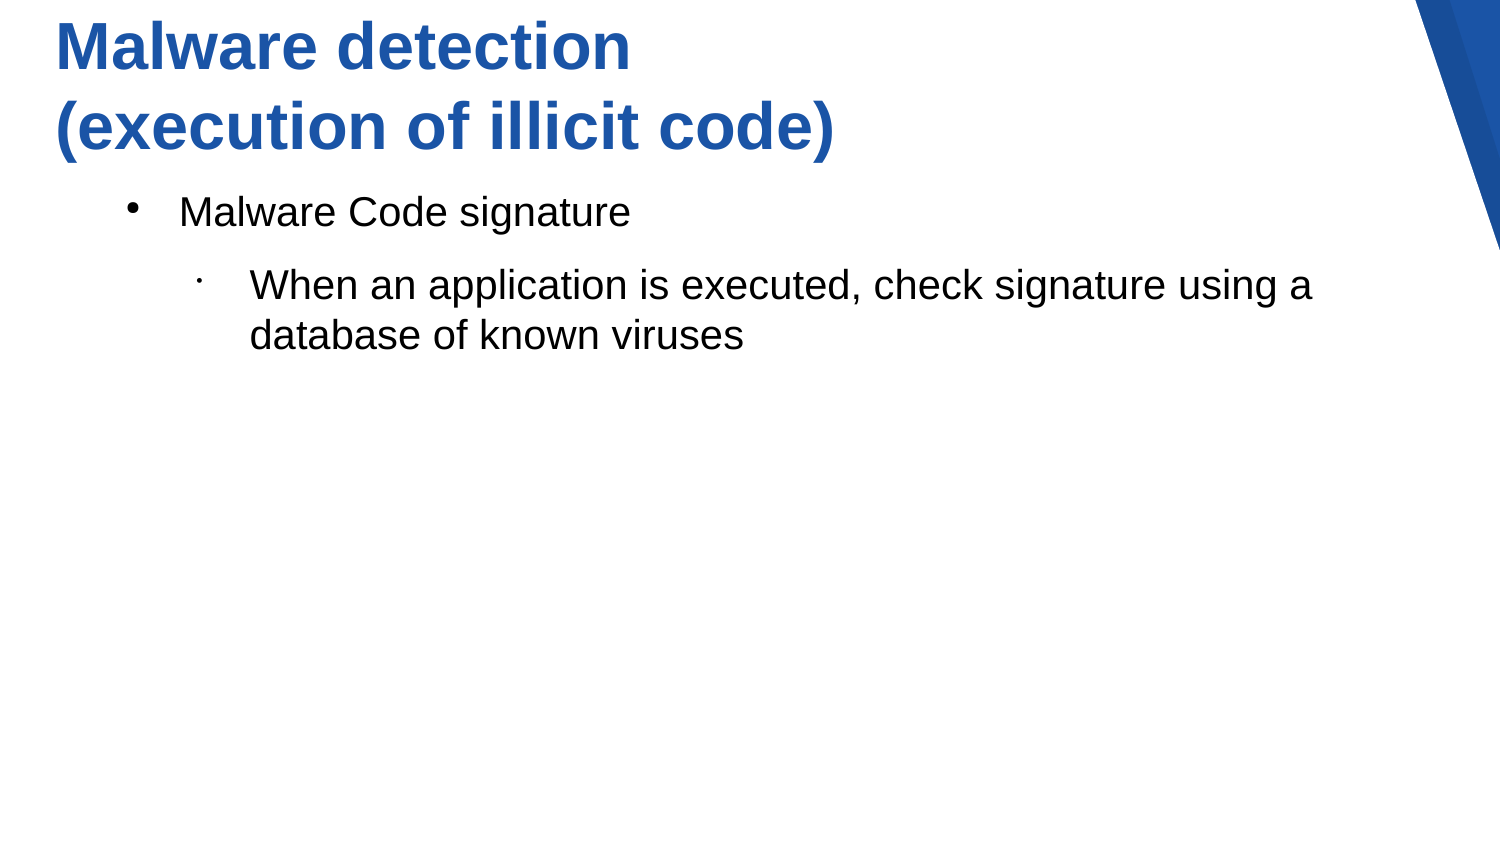

# Malware detection (execution of illicit code)
Malware Code signature
When an application is executed, check signature using a database of known viruses